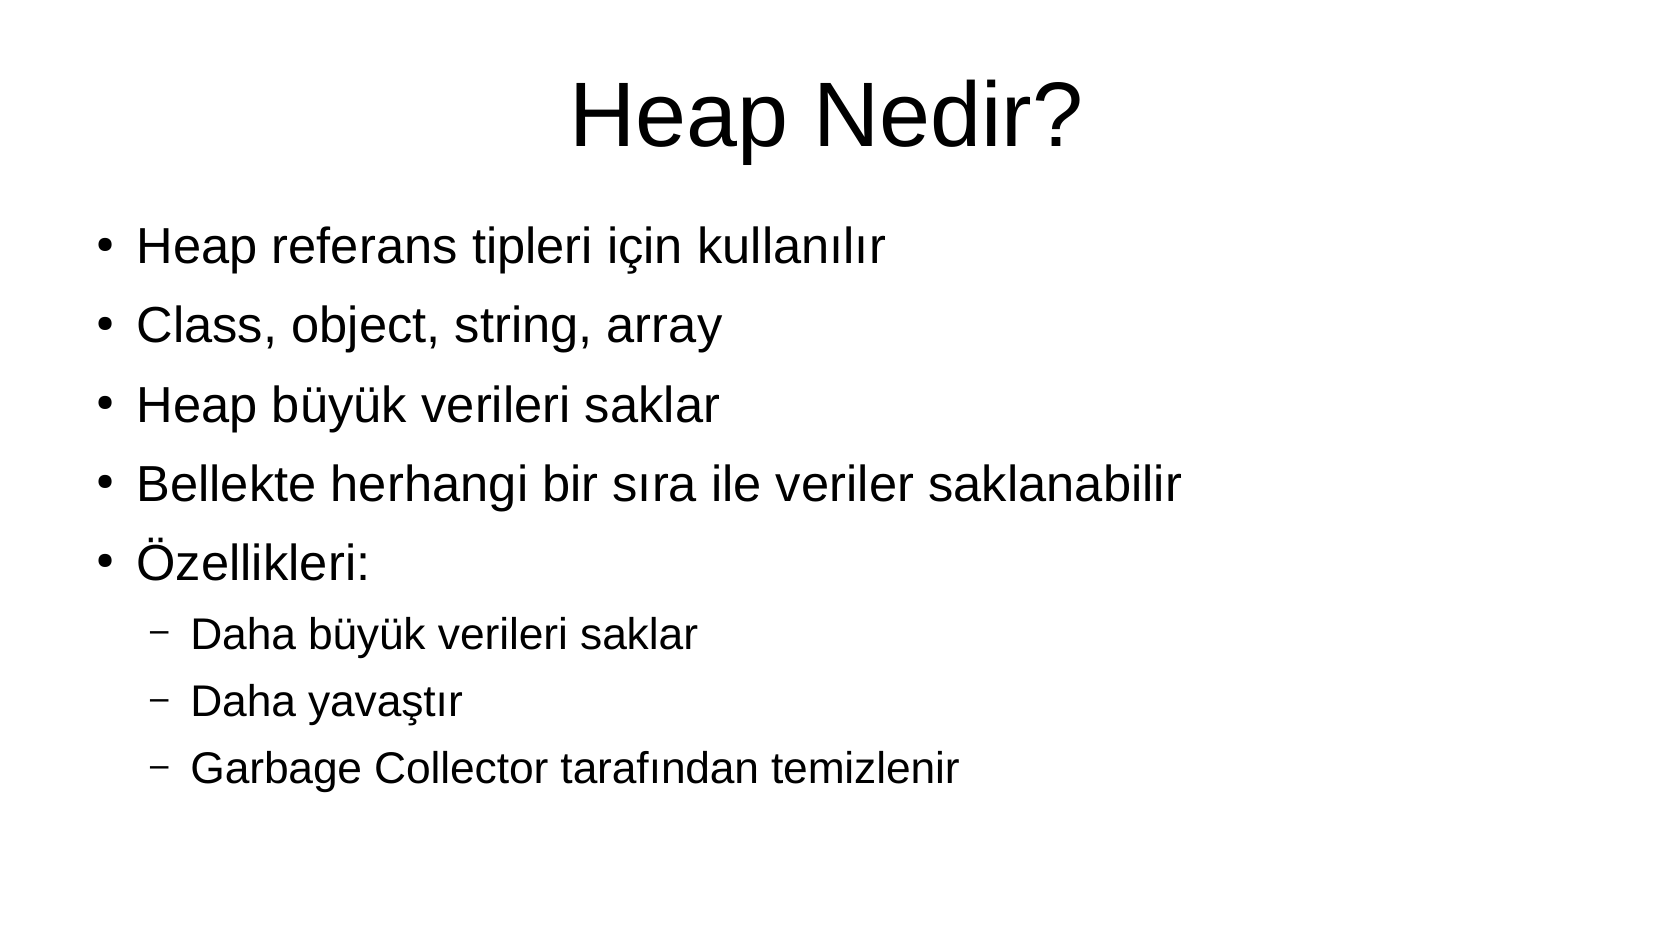

# Heap Nedir?
Heap referans tipleri için kullanılır
Class, object, string, array
Heap büyük verileri saklar
Bellekte herhangi bir sıra ile veriler saklanabilir
Özellikleri:
Daha büyük verileri saklar
Daha yavaştır
Garbage Collector tarafından temizlenir